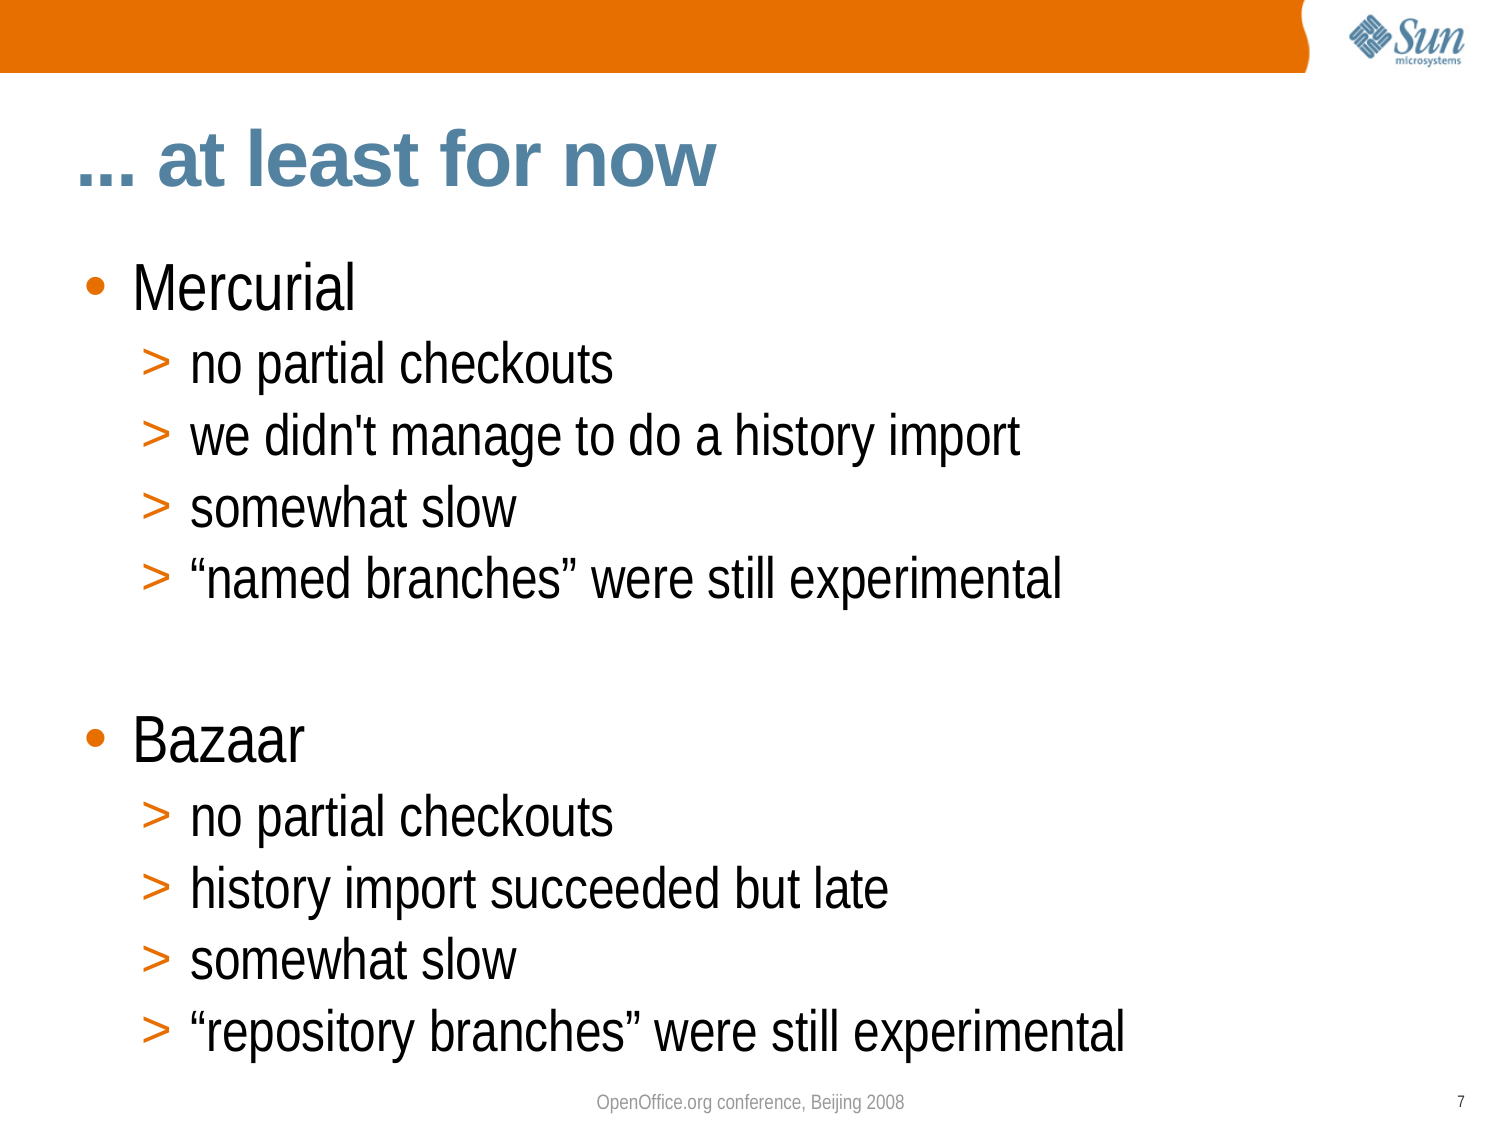

# ... at least for now
Mercurial
no partial checkouts
we didn't manage to do a history import
somewhat slow
“named branches” were still experimental
Bazaar
no partial checkouts
history import succeeded but late
somewhat slow
“repository branches” were still experimental